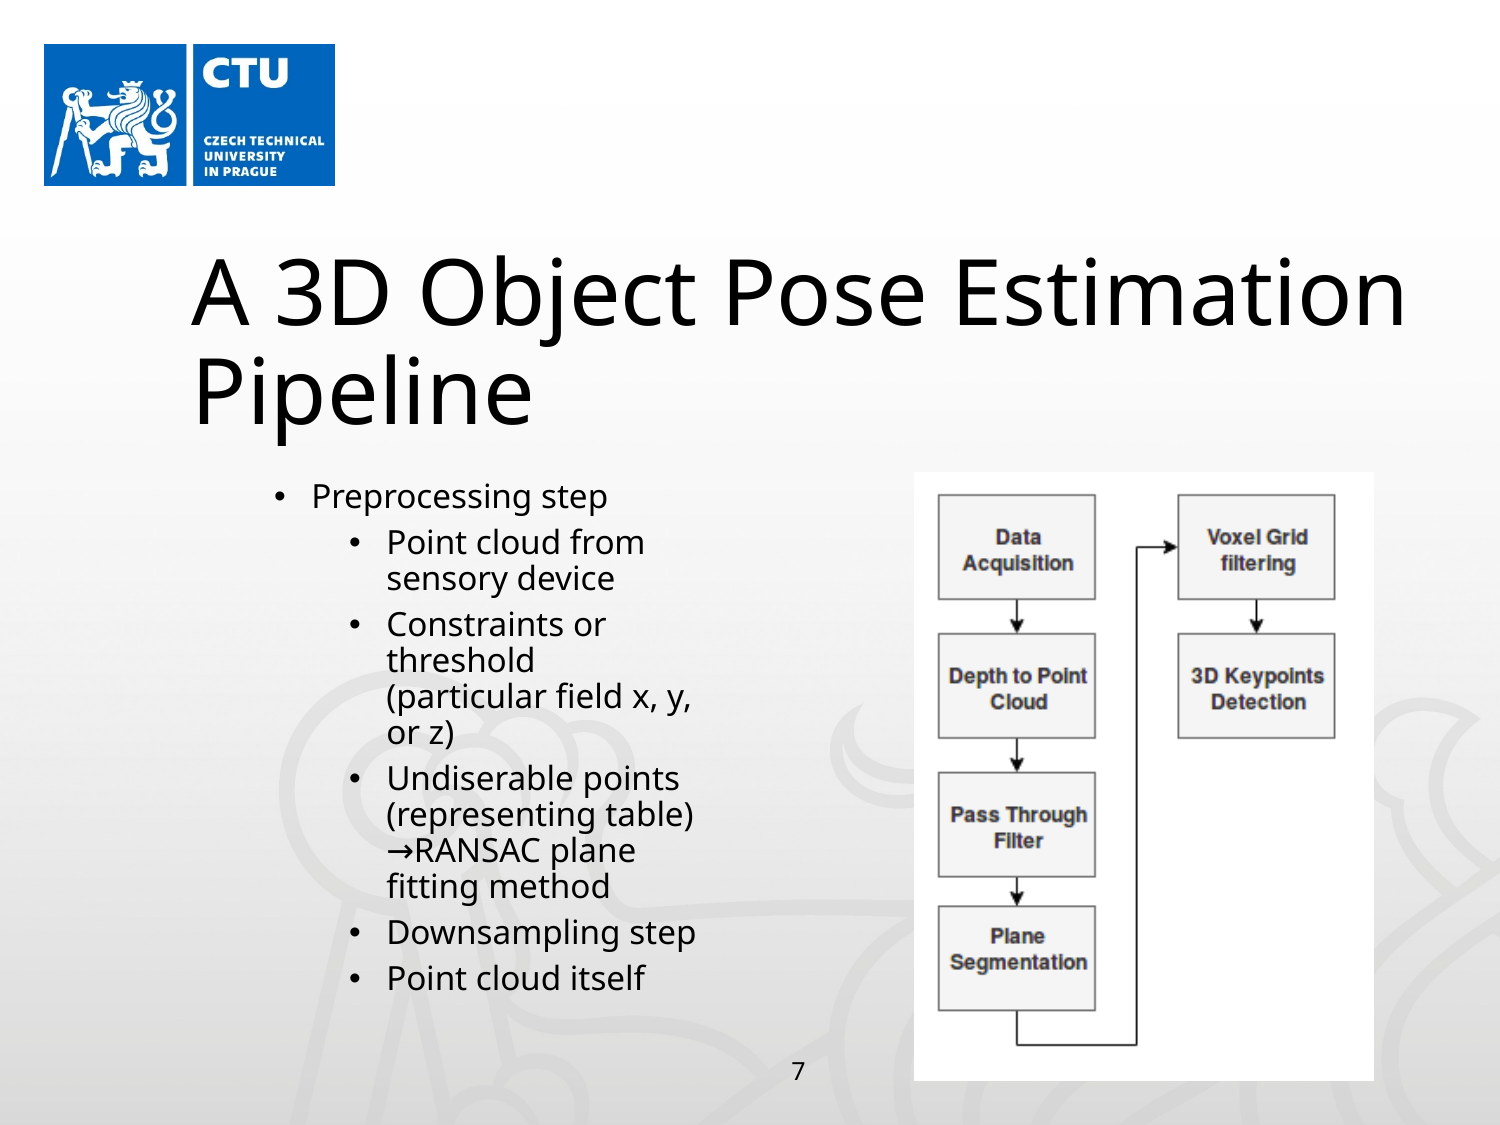

# A 3D Object Pose Estimation Pipeline
Preprocessing step
Point cloud from sensory device
Constraints or threshold (particular field x, y, or z)
Undiserable points (representing table) →RANSAC plane fitting method
Downsampling step
Point cloud itself
7